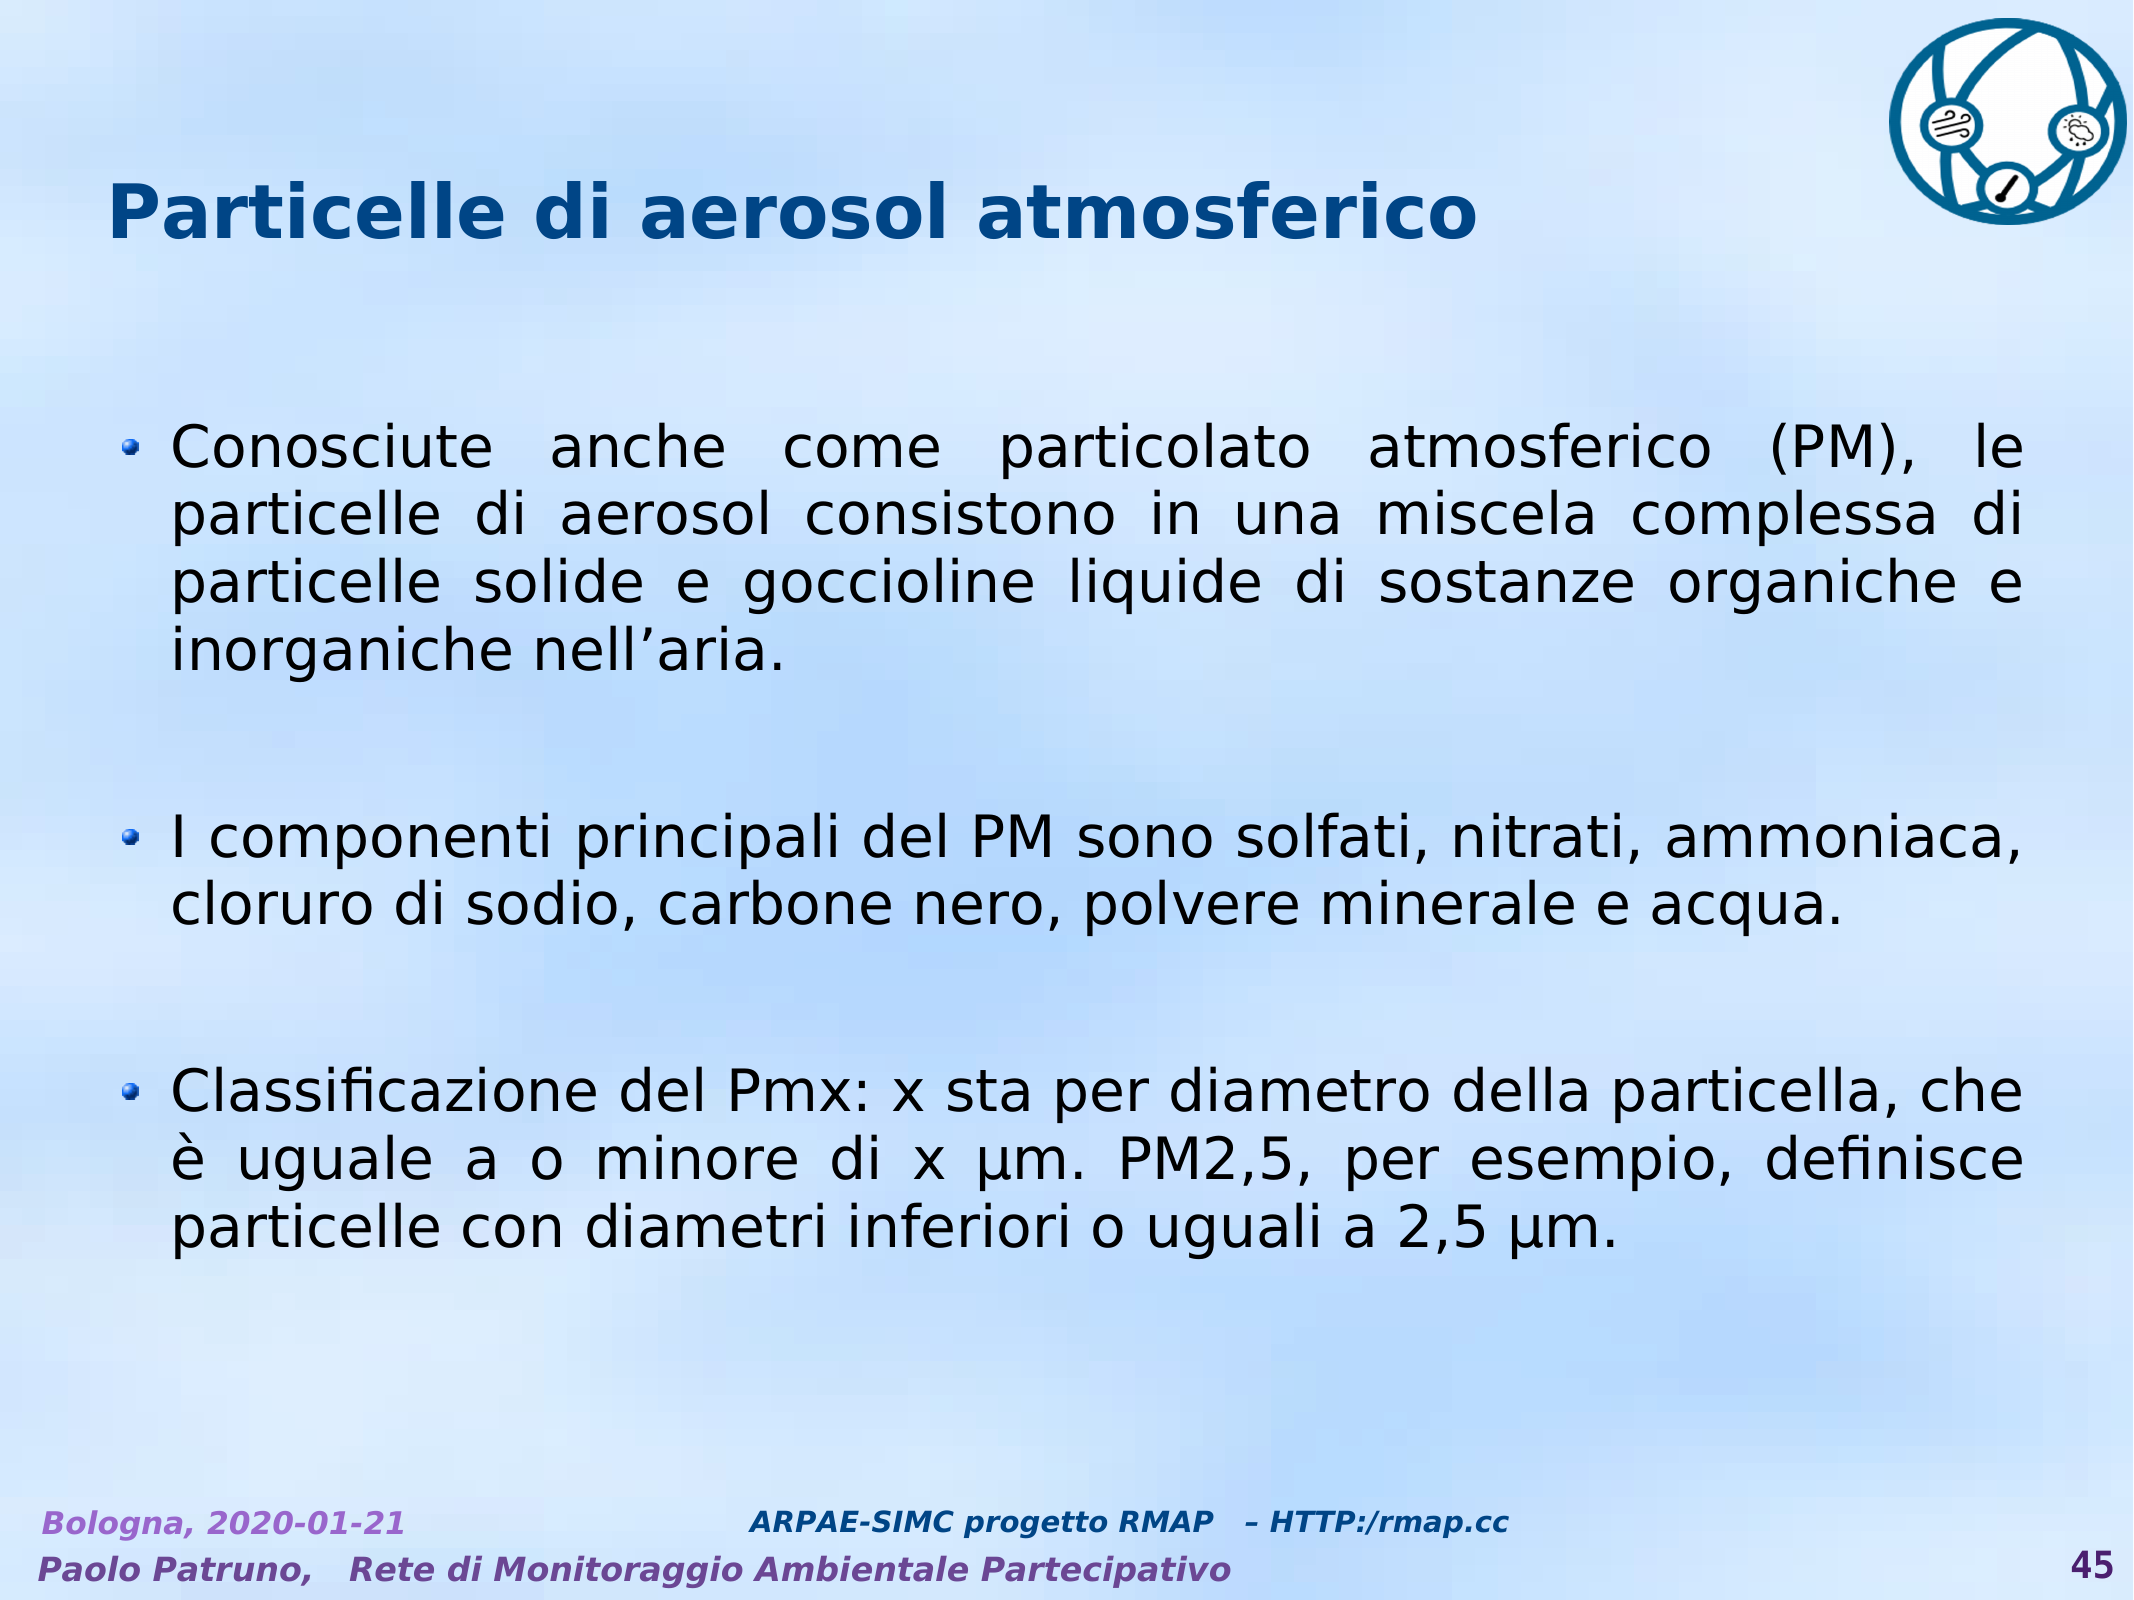

# Particelle di aerosol atmosferico
Conosciute anche come particolato atmosferico (PM), le particelle di aerosol consistono in una miscela complessa di particelle solide e goccioline liquide di sostanze organiche e inorganiche nell’aria.
I componenti principali del PM sono solfati, nitrati, ammoniaca, cloruro di sodio, carbone nero, polvere minerale e acqua.
Classificazione del Pmx: x sta per diametro della particella, che è uguale a o minore di x μm. PM2,5, per esempio, definisce particelle con diametri inferiori o uguali a 2,5 μm.